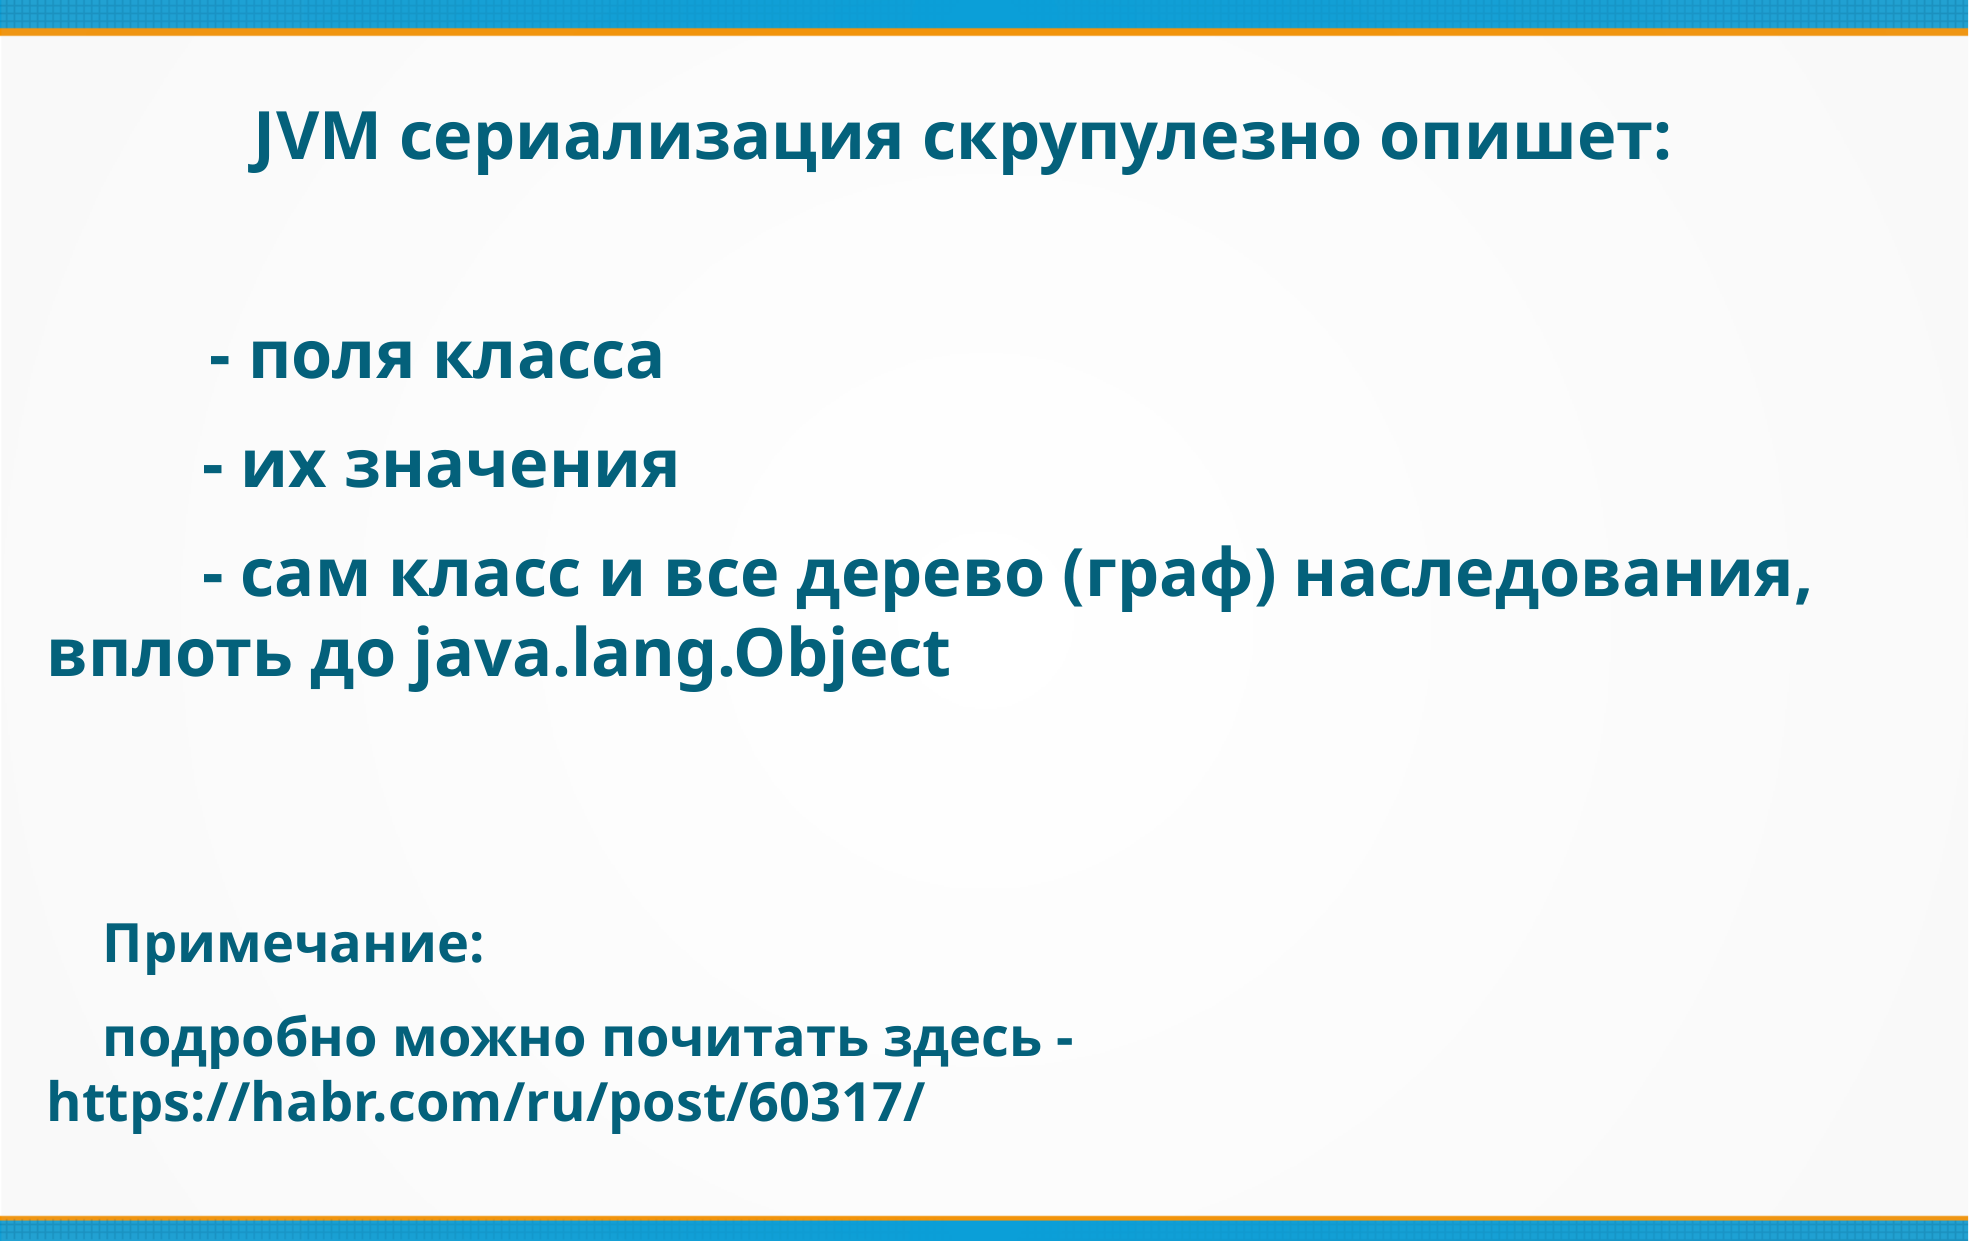

# JVM сериализация скрупулезно опишет:
 - поля класса
 - их значения
 - сам класс и все дерево (граф) наследования, вплоть до java.lang.Object
 Примечание:
 подробно можно почитать здесь - https://habr.com/ru/post/60317/